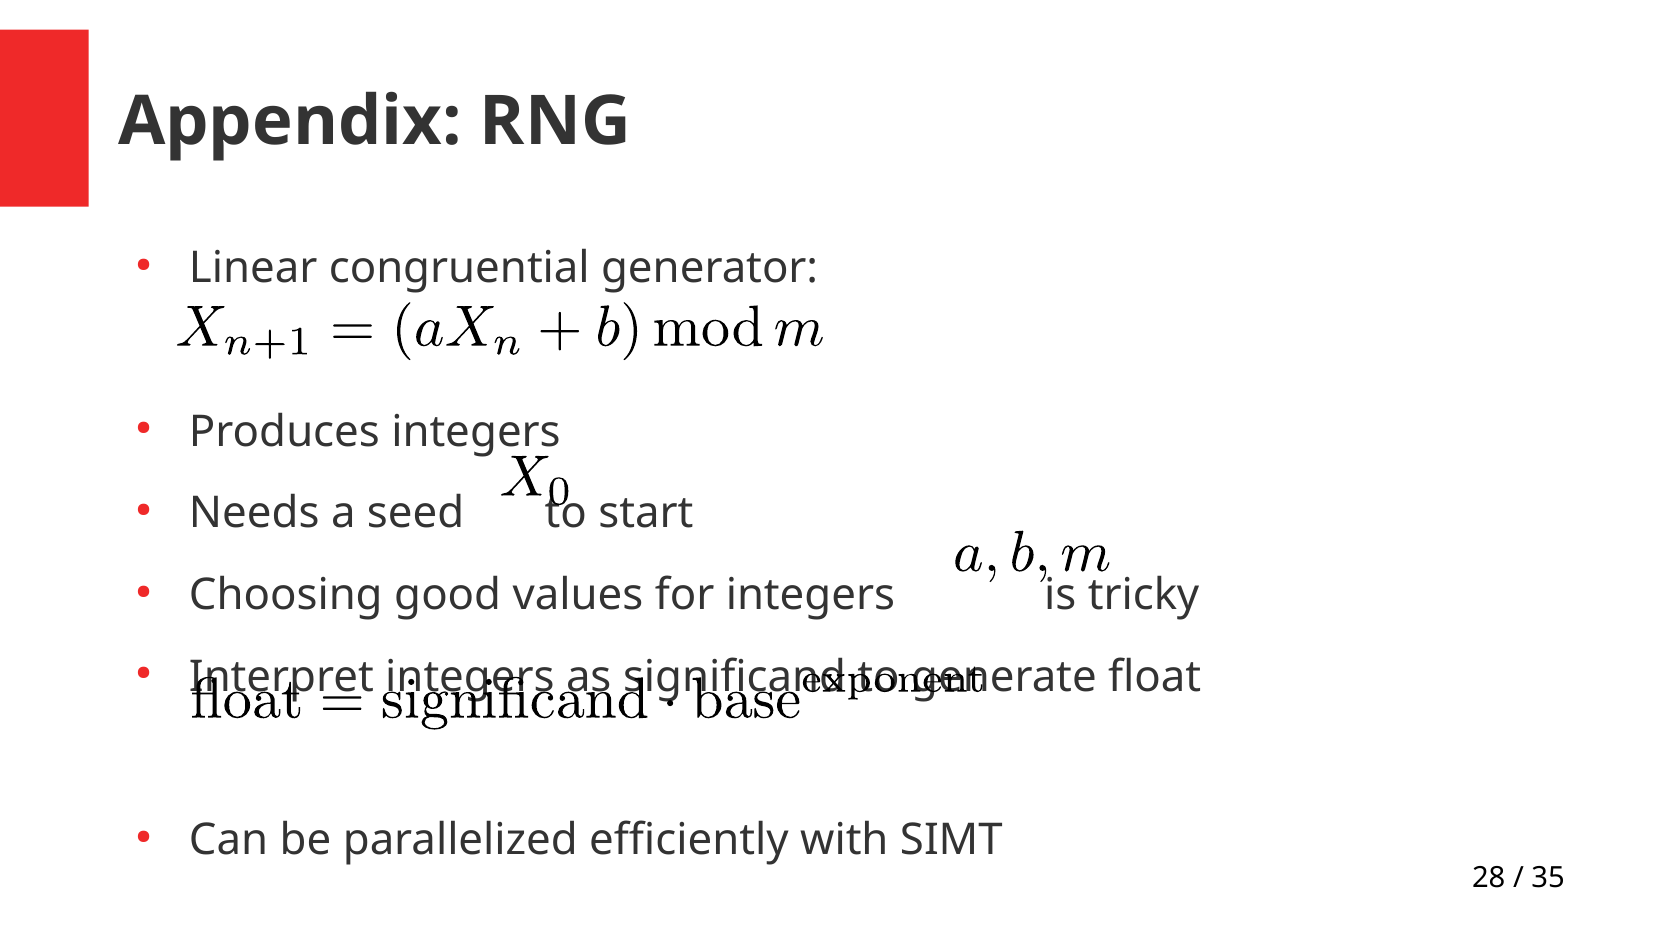

# Appendix: RNG
Linear congruential generator:
Produces integers
Needs a seed to start
Choosing good values for integers is tricky
Interpret integers as significand to generate float
Can be parallelized efficiently with SIMT
28